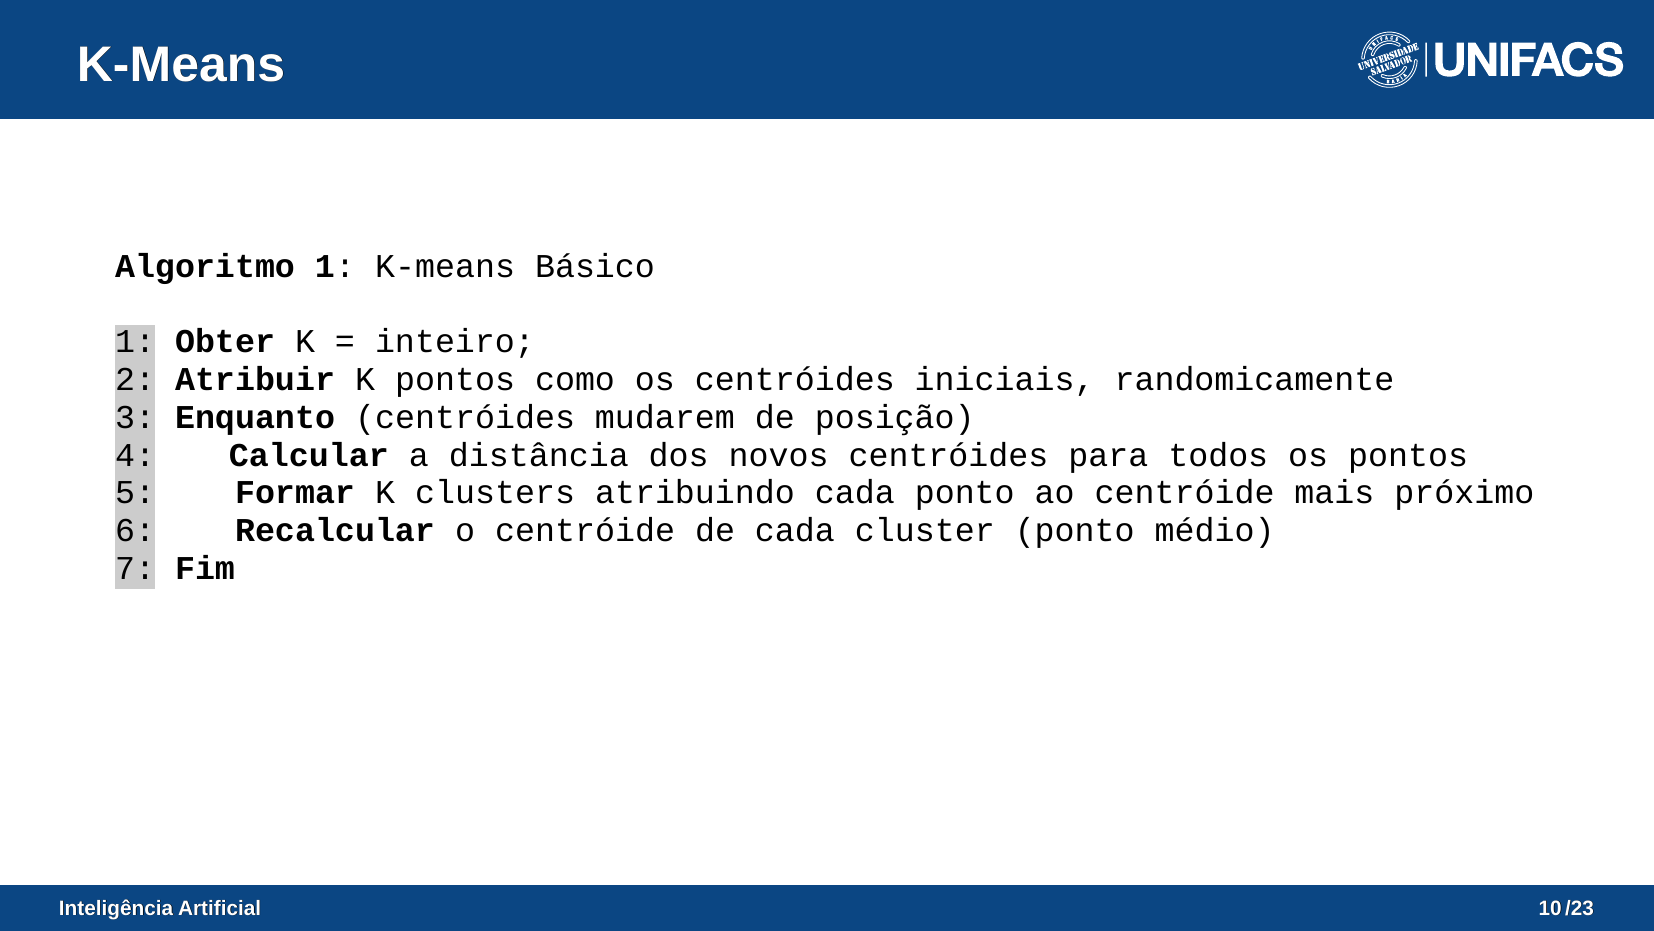

K-Means
Algoritmo 1: K-means Básico
1: Obter K = inteiro;
2: Atribuir K pontos como os centróides iniciais, randomicamente
3: Enquanto (centróides mudarem de posição)
4:	 Calcular a distância dos novos centróides para todos os pontos
5: Formar K clusters atribuindo cada ponto ao centróide mais próximo
6: Recalcular o centróide de cada cluster (ponto médio)
7: Fim